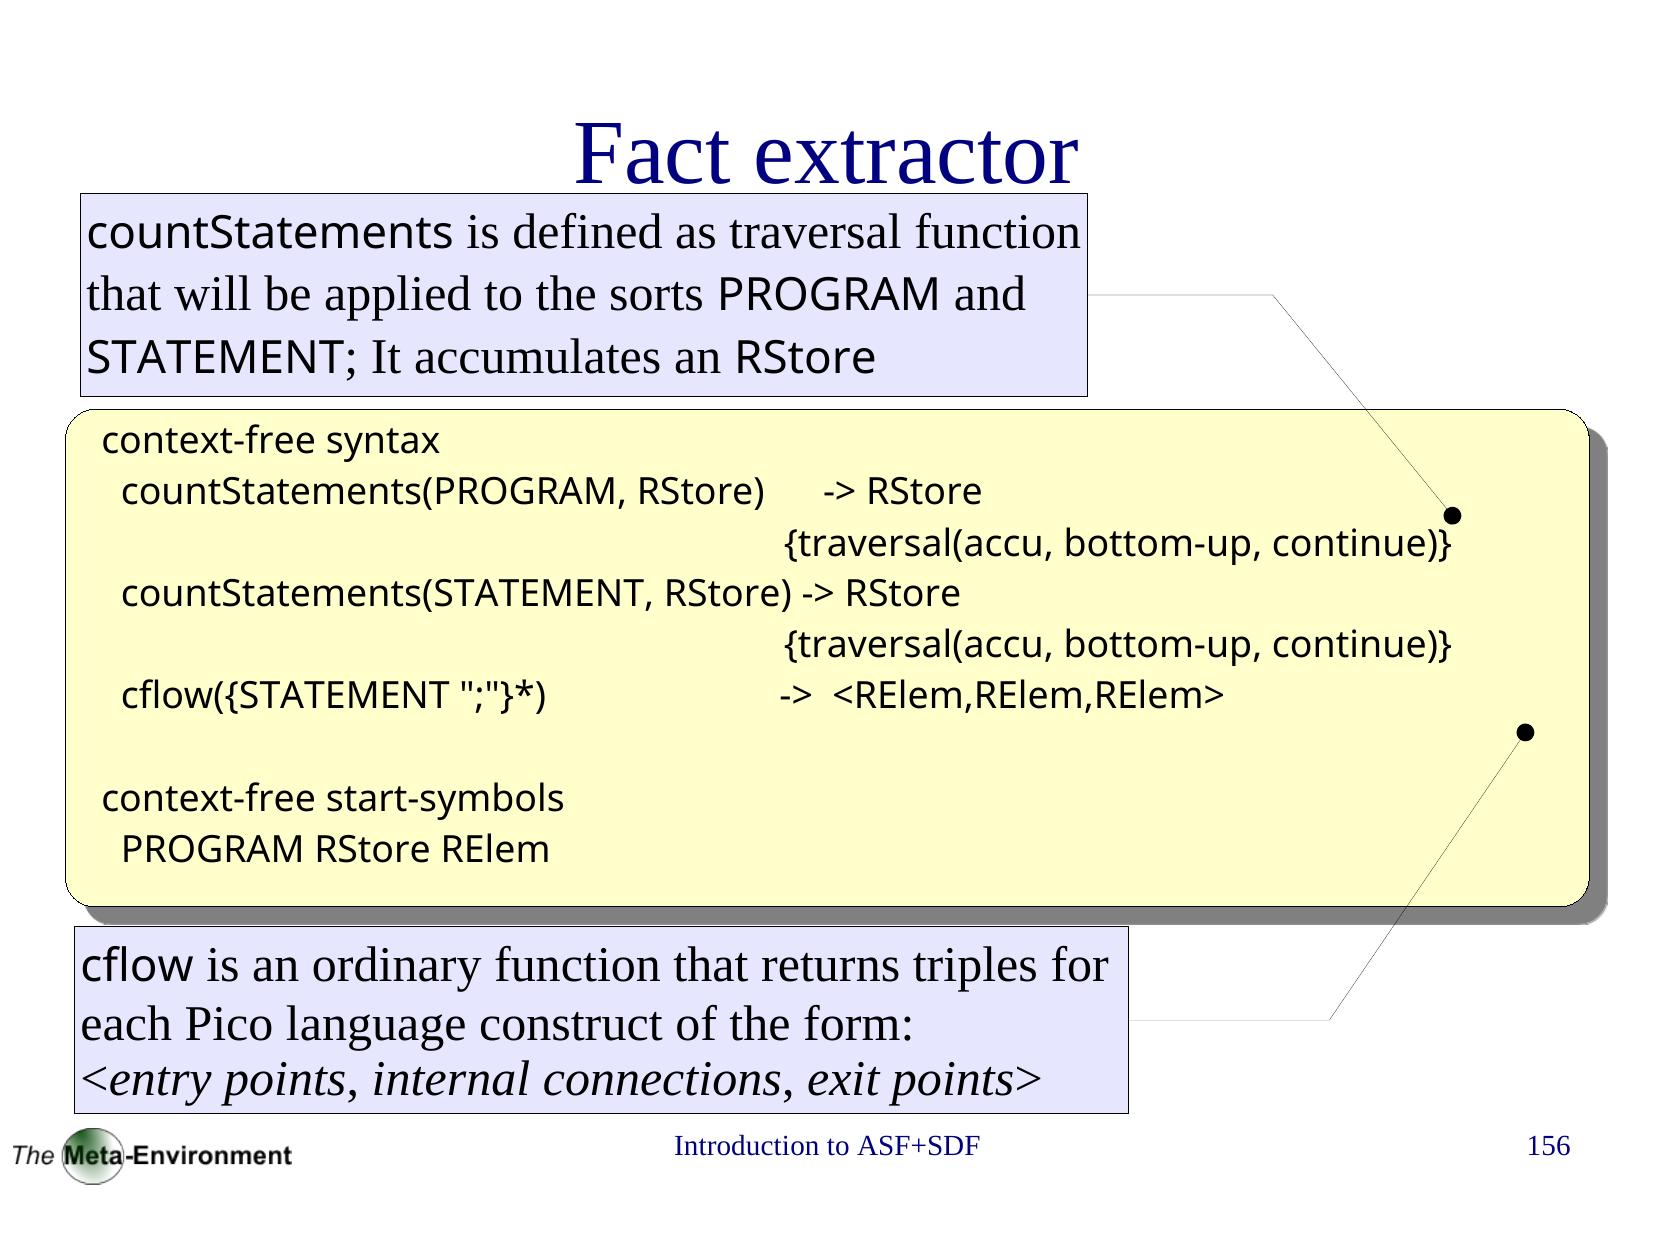

# Fact extractor
context-free syntax
 countStatements(PROGRAM, RStore) -> RStore
 {traversal(accu, bottom-up, continue)}
 countStatements(STATEMENT, RStore) -> RStore
 {traversal(accu, bottom-up, continue)}
 cflow({STATEMENT ";"}*) -> <RElem,RElem,RElem>
context-free start-symbols
 PROGRAM RStore RElem
156